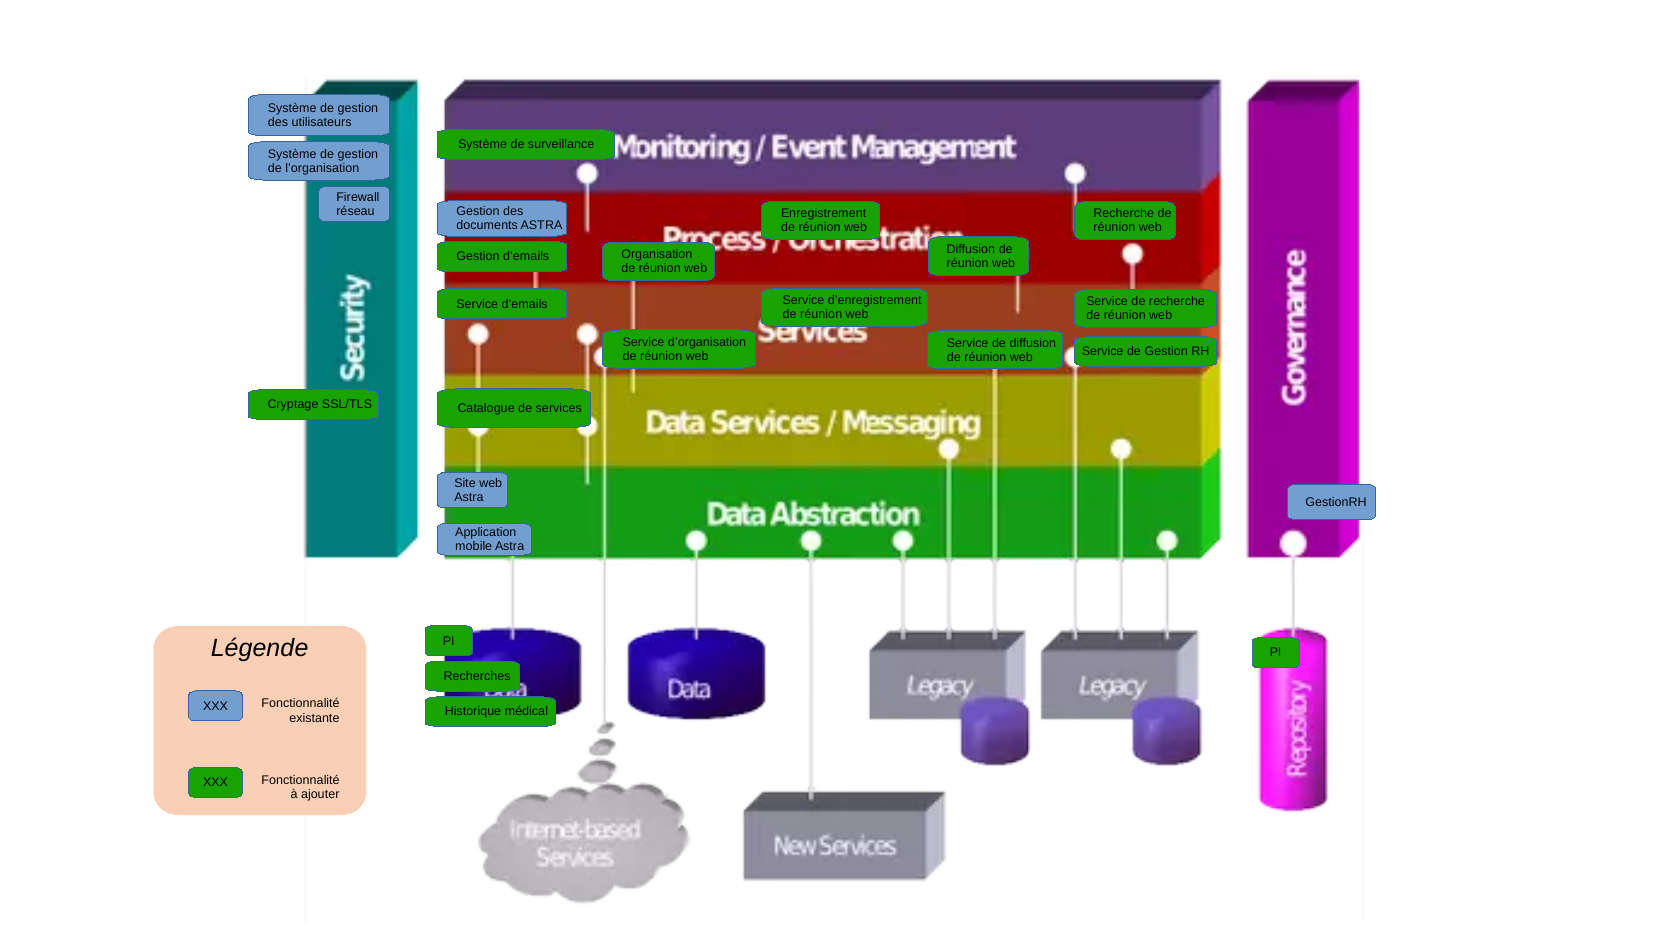

Système de gestion
des utilisateurs
Système de surveillance
Système de gestion
de l’organisation
Firewall
réseau
Gestion des
documents ASTRA
Enregistrement
de réunion web
Recherche de
réunion web
Diffusion de
réunion web
Gestion d’emails
Organisation
de réunion web
Service d’enregistrement
de réunion web
Service d’emails
Service de recherche
de réunion web
Service d’organisation
de réunion web
Service de diffusion
de réunion web
Service de Gestion RH
Catalogue de services
Cryptage SSL/TLS
Site web
Astra
GestionRH
Application
mobile Astra
Légende
PI
PI
Recherches
Fonctionnalité
existante
XXX
Historique médical
Fonctionnalité
à ajouter
XXX